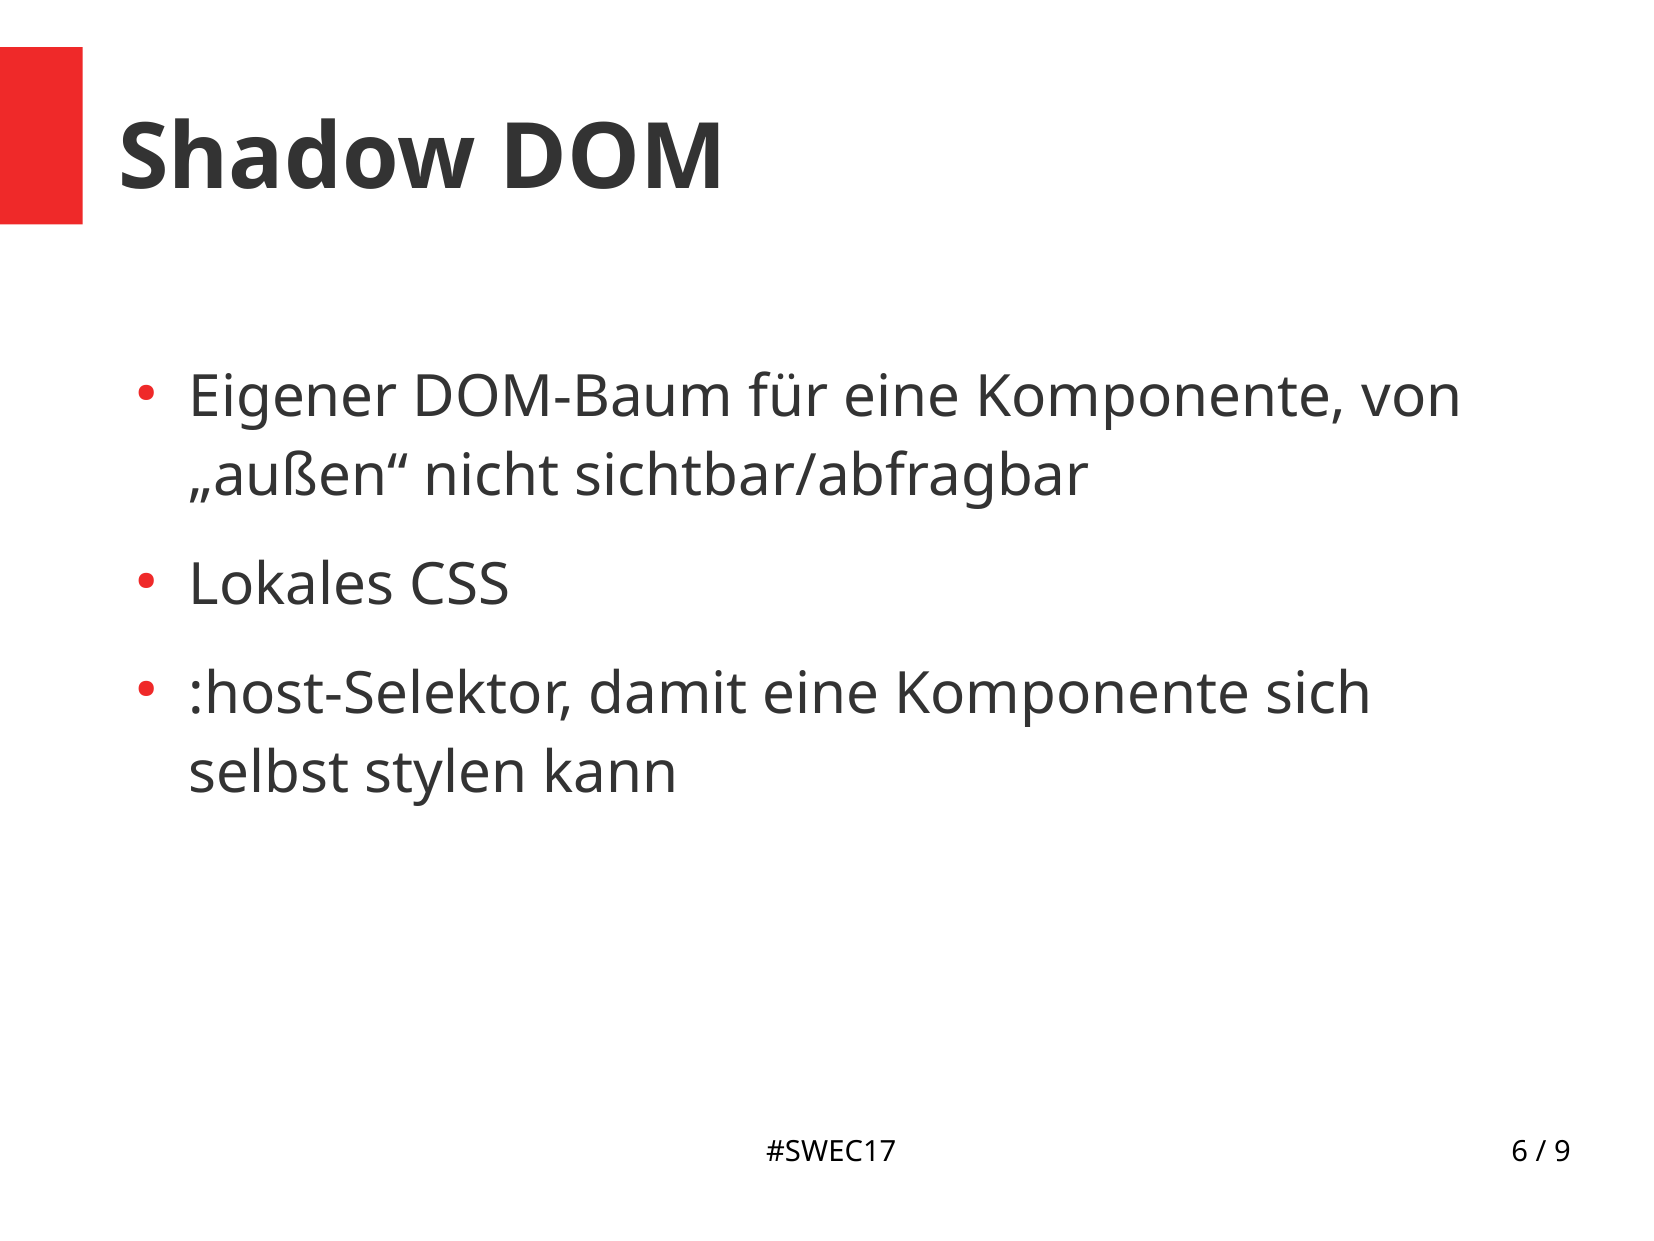

# Shadow DOM
Eigener DOM-Baum für eine Komponente, von „außen“ nicht sichtbar/abfragbar
Lokales CSS
:host-Selektor, damit eine Komponente sich selbst stylen kann
6